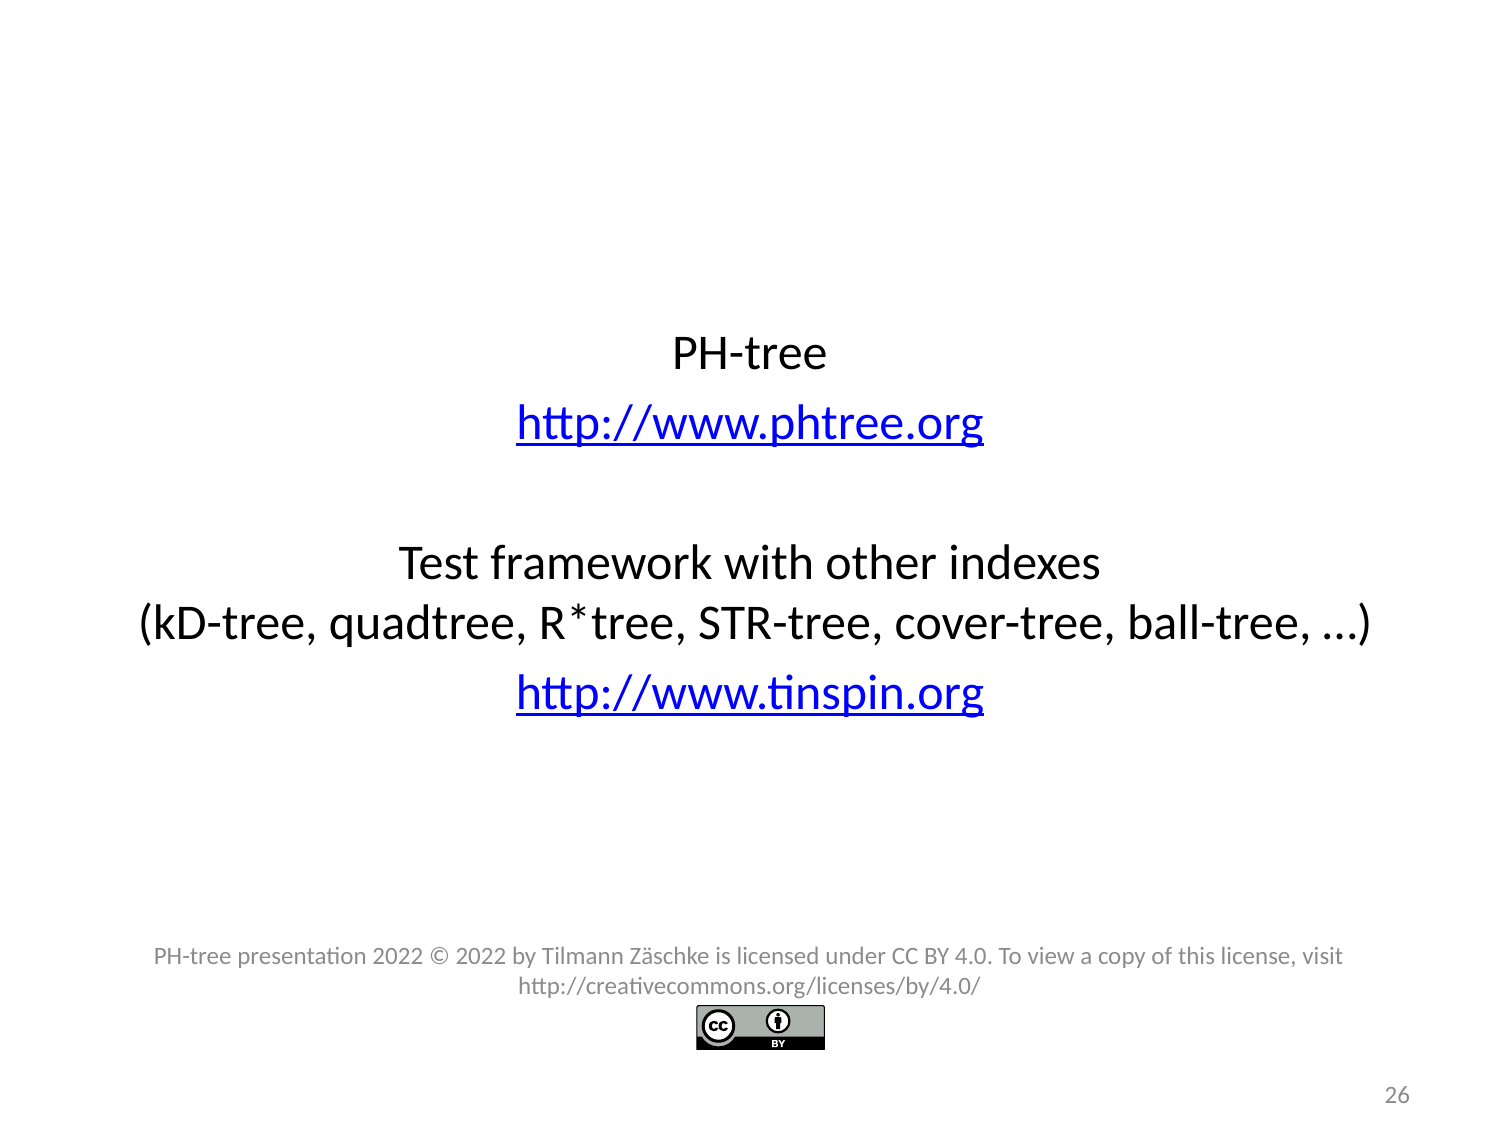

PH-tree
http://www.phtree.org
Test framework with other indexes
 (kD-tree, quadtree, R*tree, STR-tree, cover-tree, ball-tree, …)
http://www.tinspin.org
PH-tree presentation 2022 © 2022 by Tilmann Zäschke is licensed under CC BY 4.0. To view a copy of this license, visit http://creativecommons.org/licenses/by/4.0/